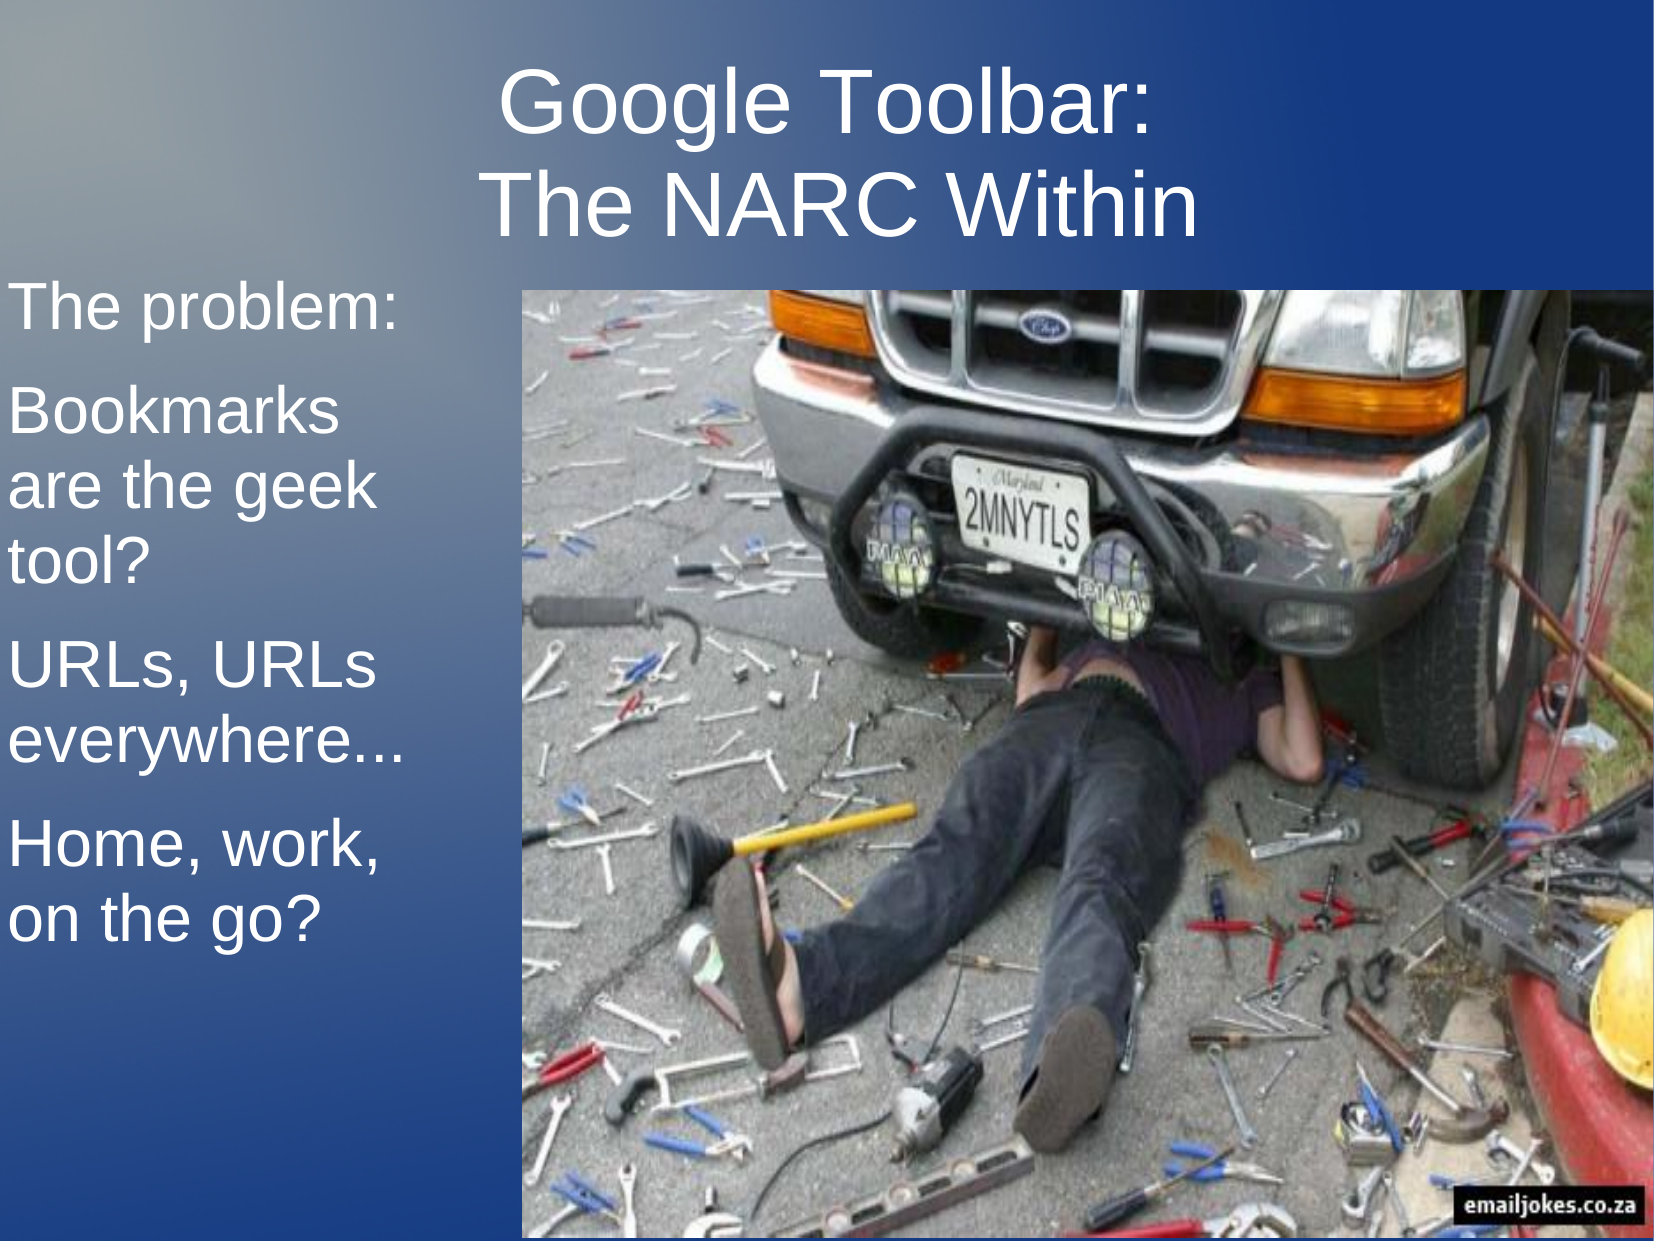

# Google Toolbar: The NARC Within
The problem:
Bookmarks are the geek tool?
URLs, URLs everywhere...
Home, work, on the go?